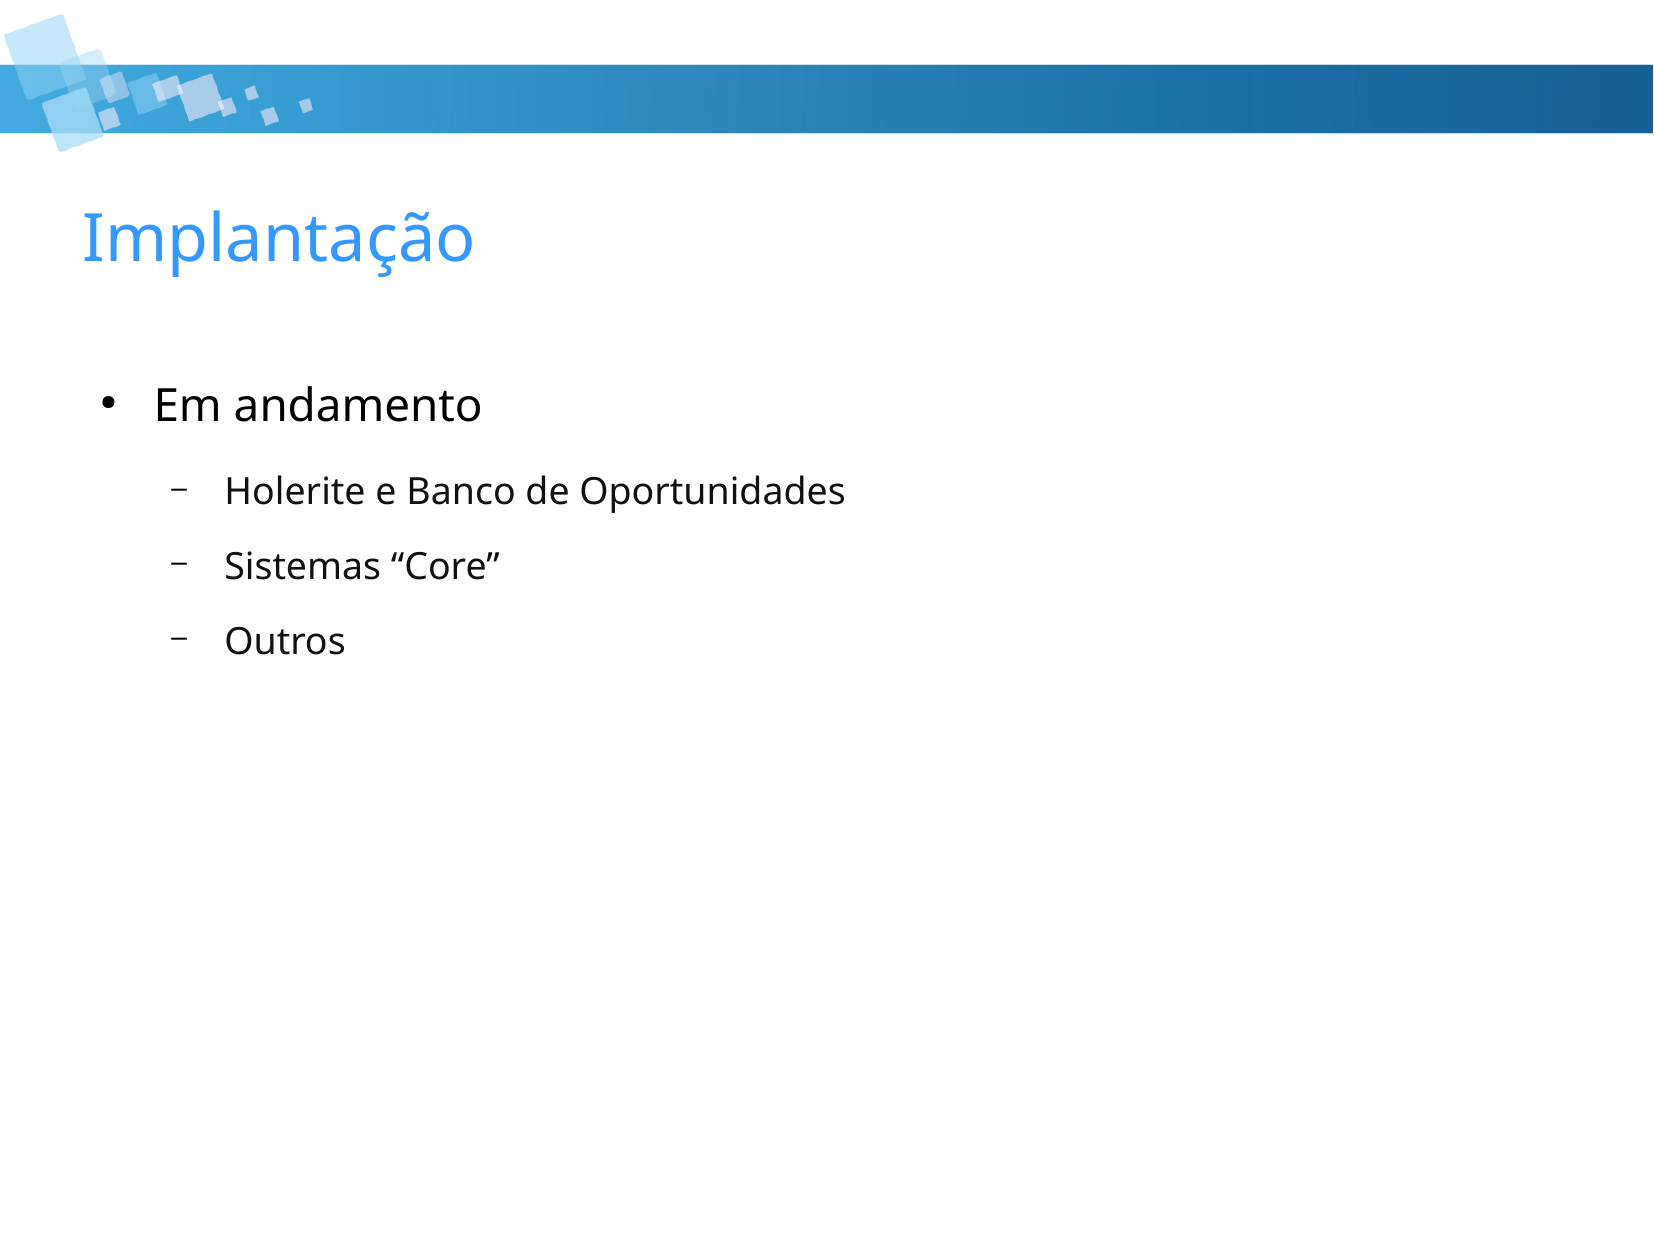

# Implantação
Em andamento
Holerite e Banco de Oportunidades
Sistemas “Core”
Outros